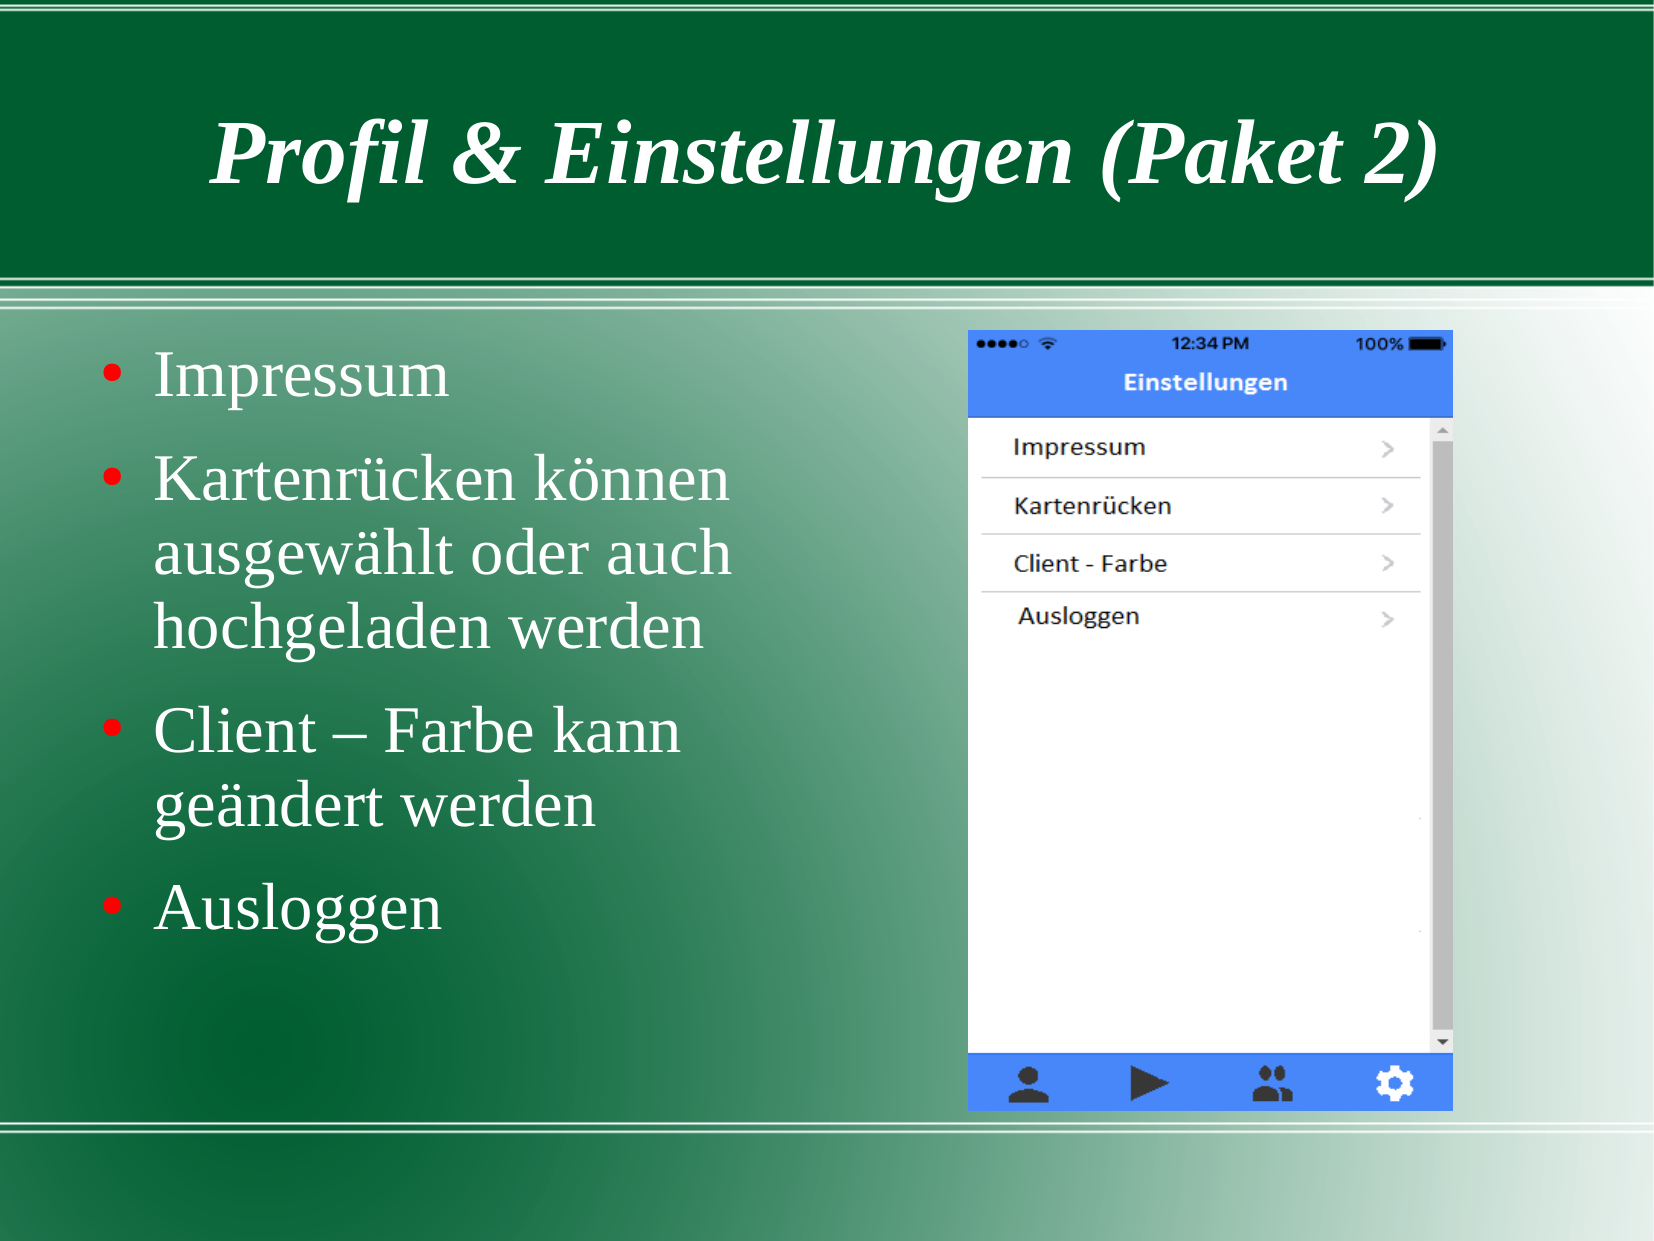

# Profil & Einstellungen (Paket 2)
Impressum
Kartenrücken können ausgewählt oder auch hochgeladen werden
Client – Farbe kann geändert werden
Ausloggen